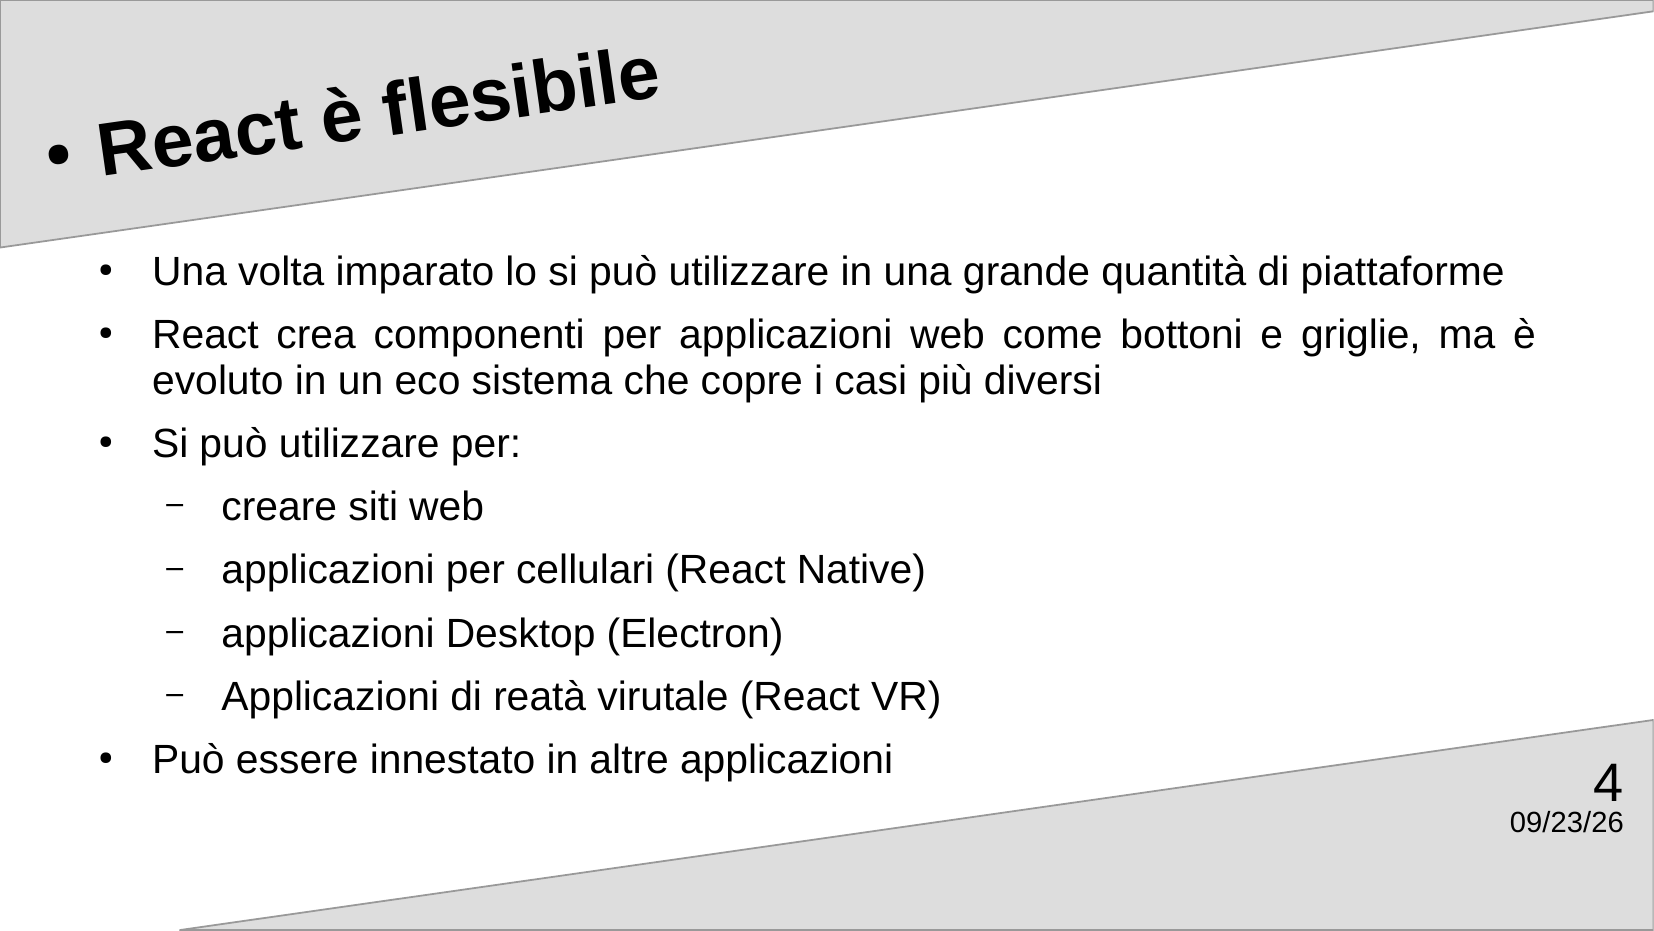

# React è flesibile
Una volta imparato lo si può utilizzare in una grande quantità di piattaforme
React crea componenti per applicazioni web come bottoni e griglie, ma è evoluto in un eco sistema che copre i casi più diversi
Si può utilizzare per:
creare siti web
applicazioni per cellulari (React Native)
applicazioni Desktop (Electron)
Applicazioni di reatà virutale (React VR)
Può essere innestato in altre applicazioni
4